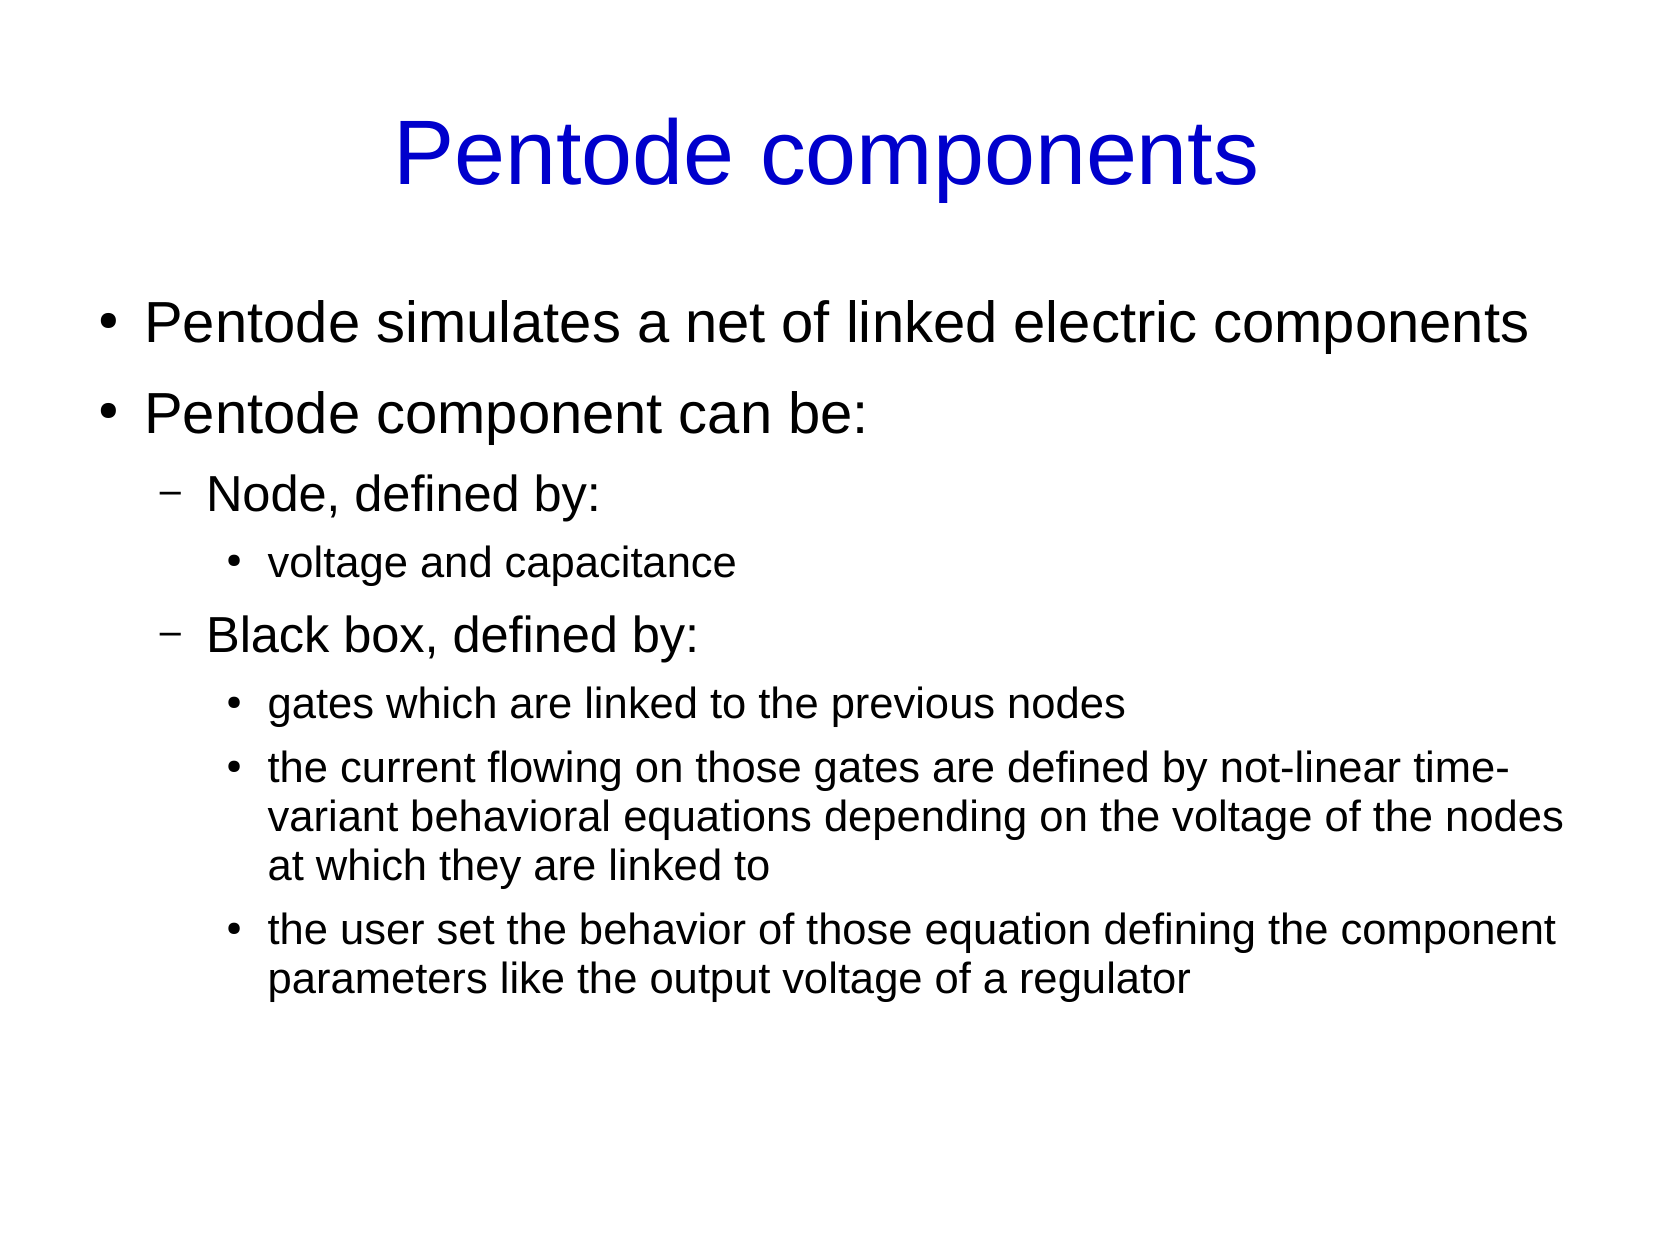

# Pentode components
Pentode simulates a net of linked electric components
Pentode component can be:
Node, defined by:
voltage and capacitance
Black box, defined by:
gates which are linked to the previous nodes
the current flowing on those gates are defined by not-linear time-variant behavioral equations depending on the voltage of the nodes at which they are linked to
the user set the behavior of those equation defining the component parameters like the output voltage of a regulator